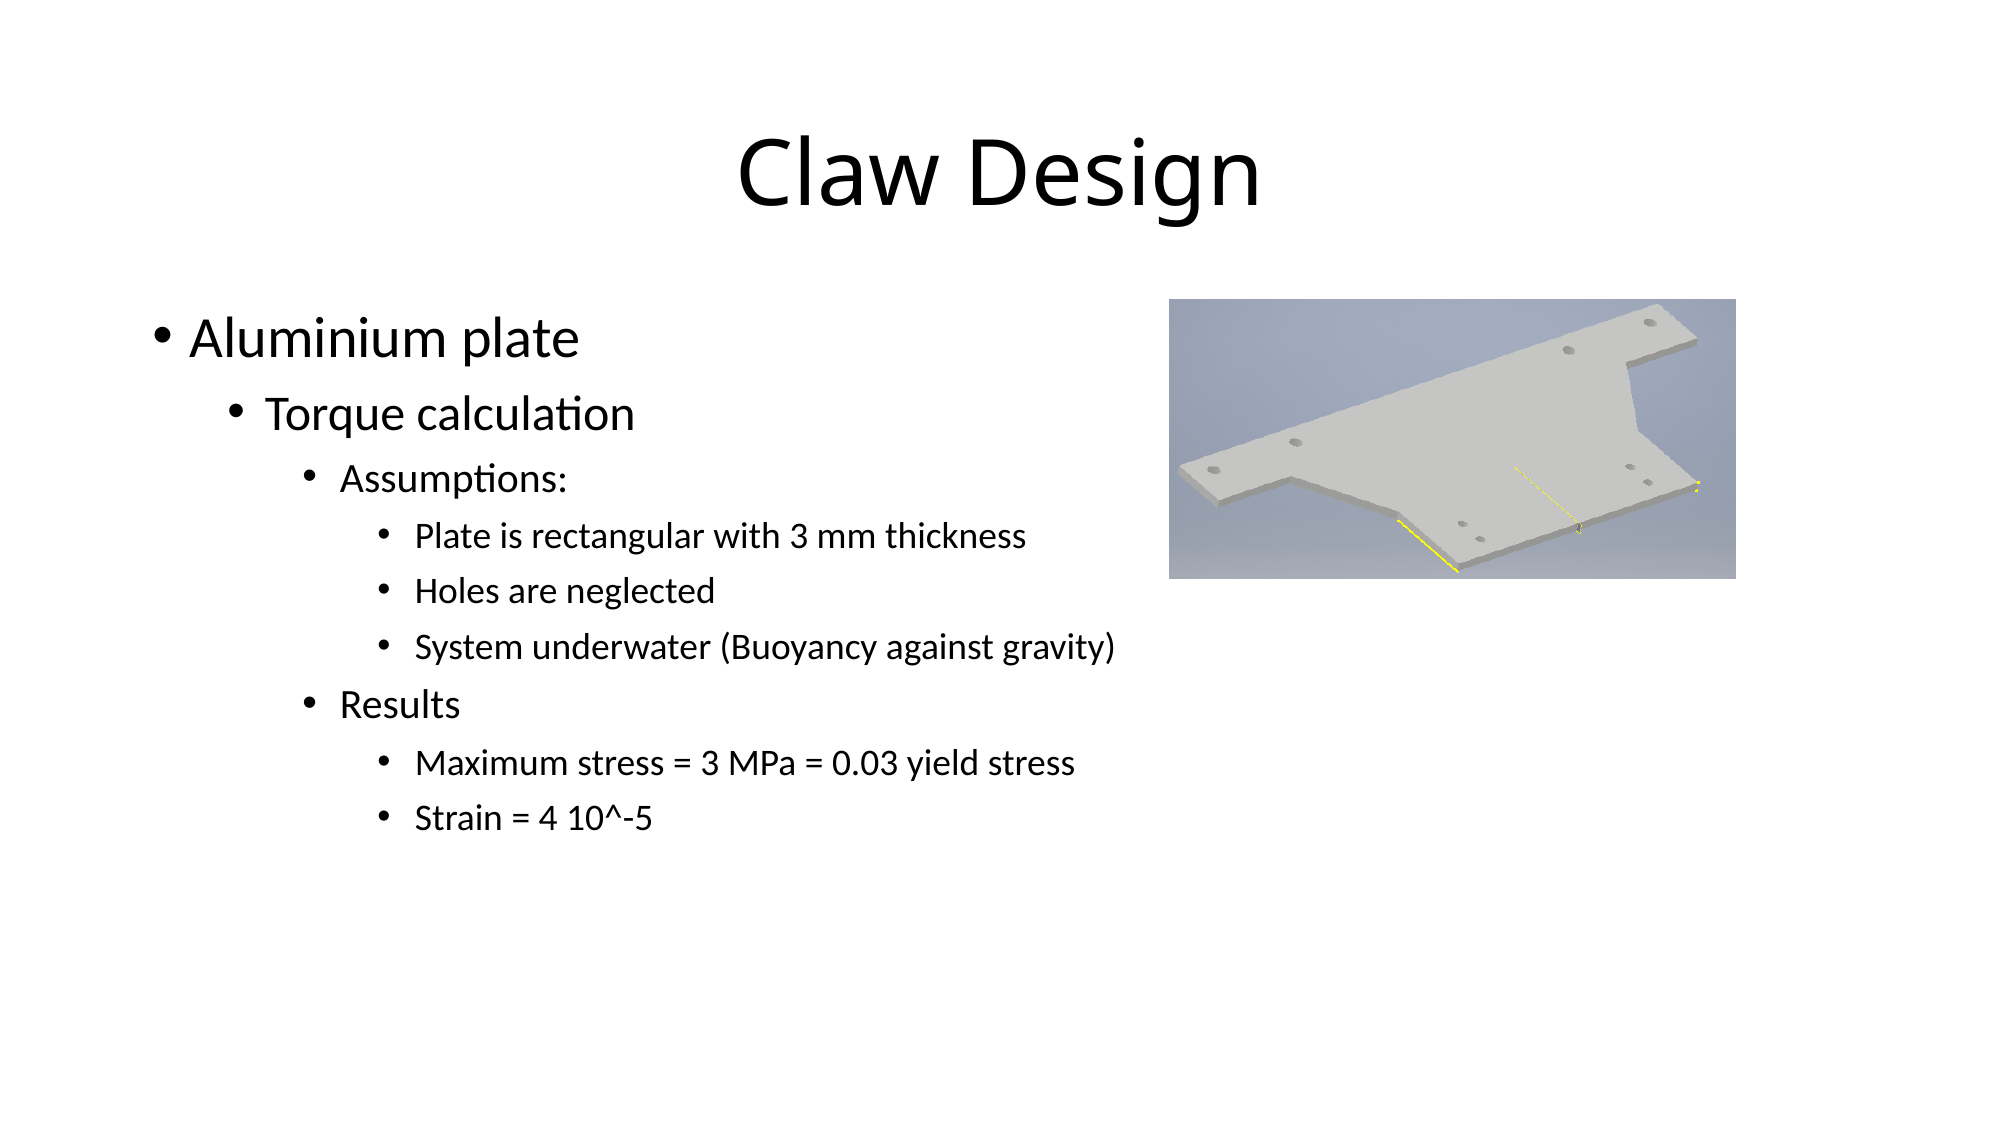

# Claw Design
Aluminium plate
Torque calculation
Assumptions:
Plate is rectangular with 3 mm thickness
Holes are neglected
System underwater (Buoyancy against gravity)
Results
Maximum stress = 3 MPa = 0.03 yield stress
Strain = 4 10^-5